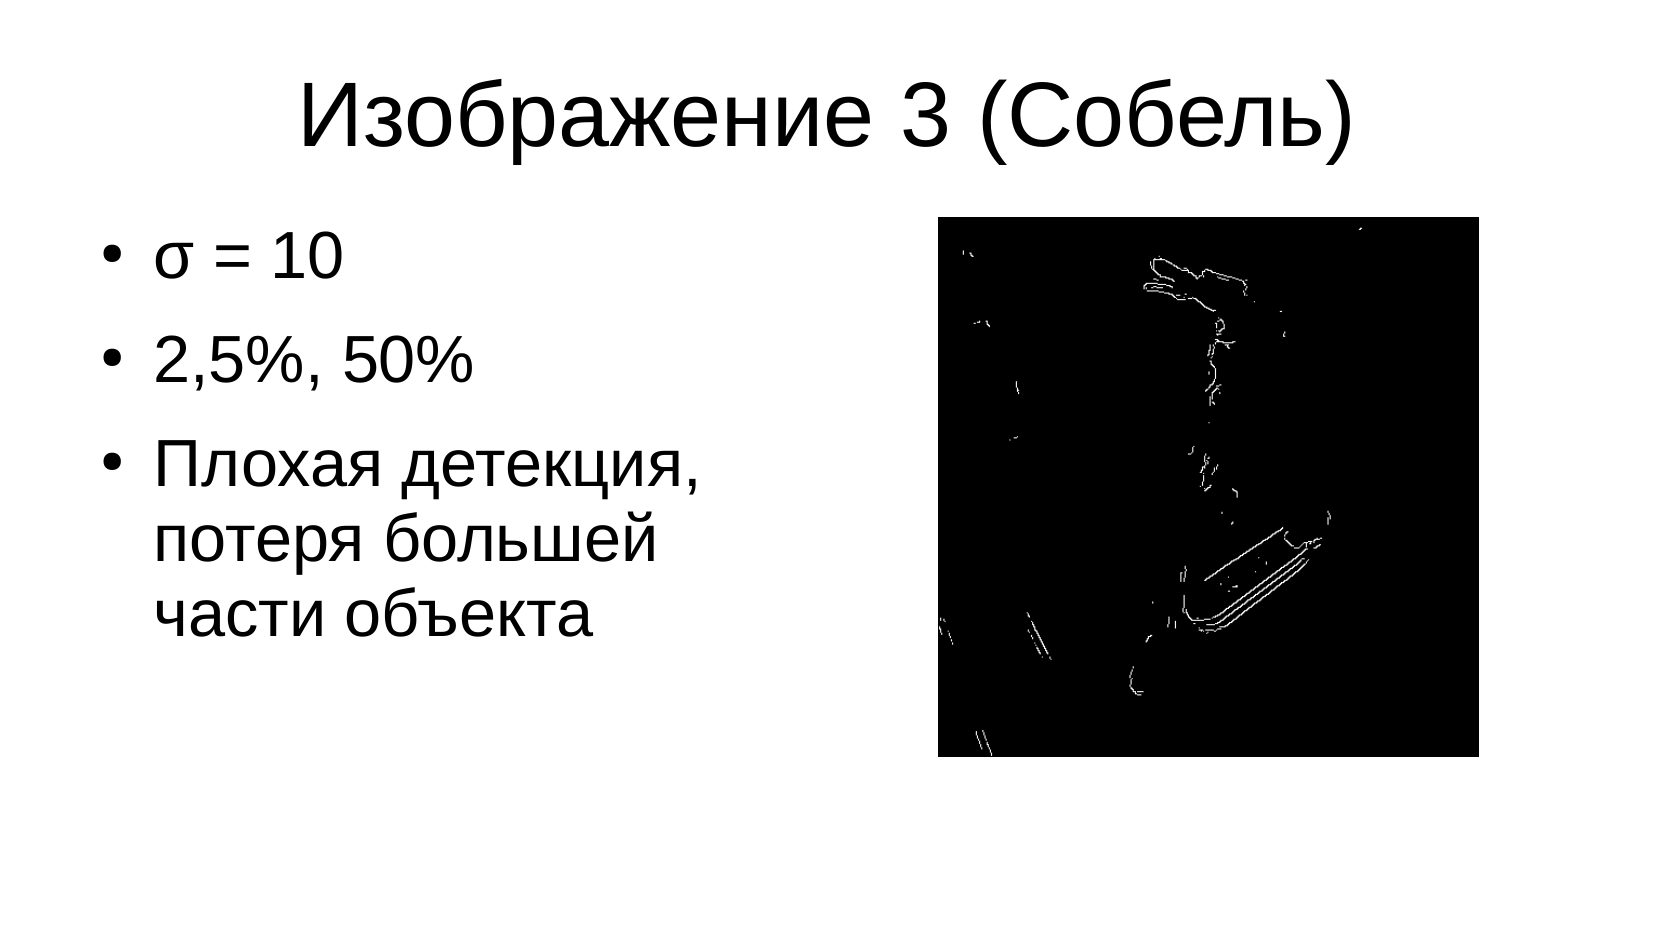

# Изображение 3 (Собель)
σ = 10
2,5%, 50%
Плохая детекция, потеря большей части объекта